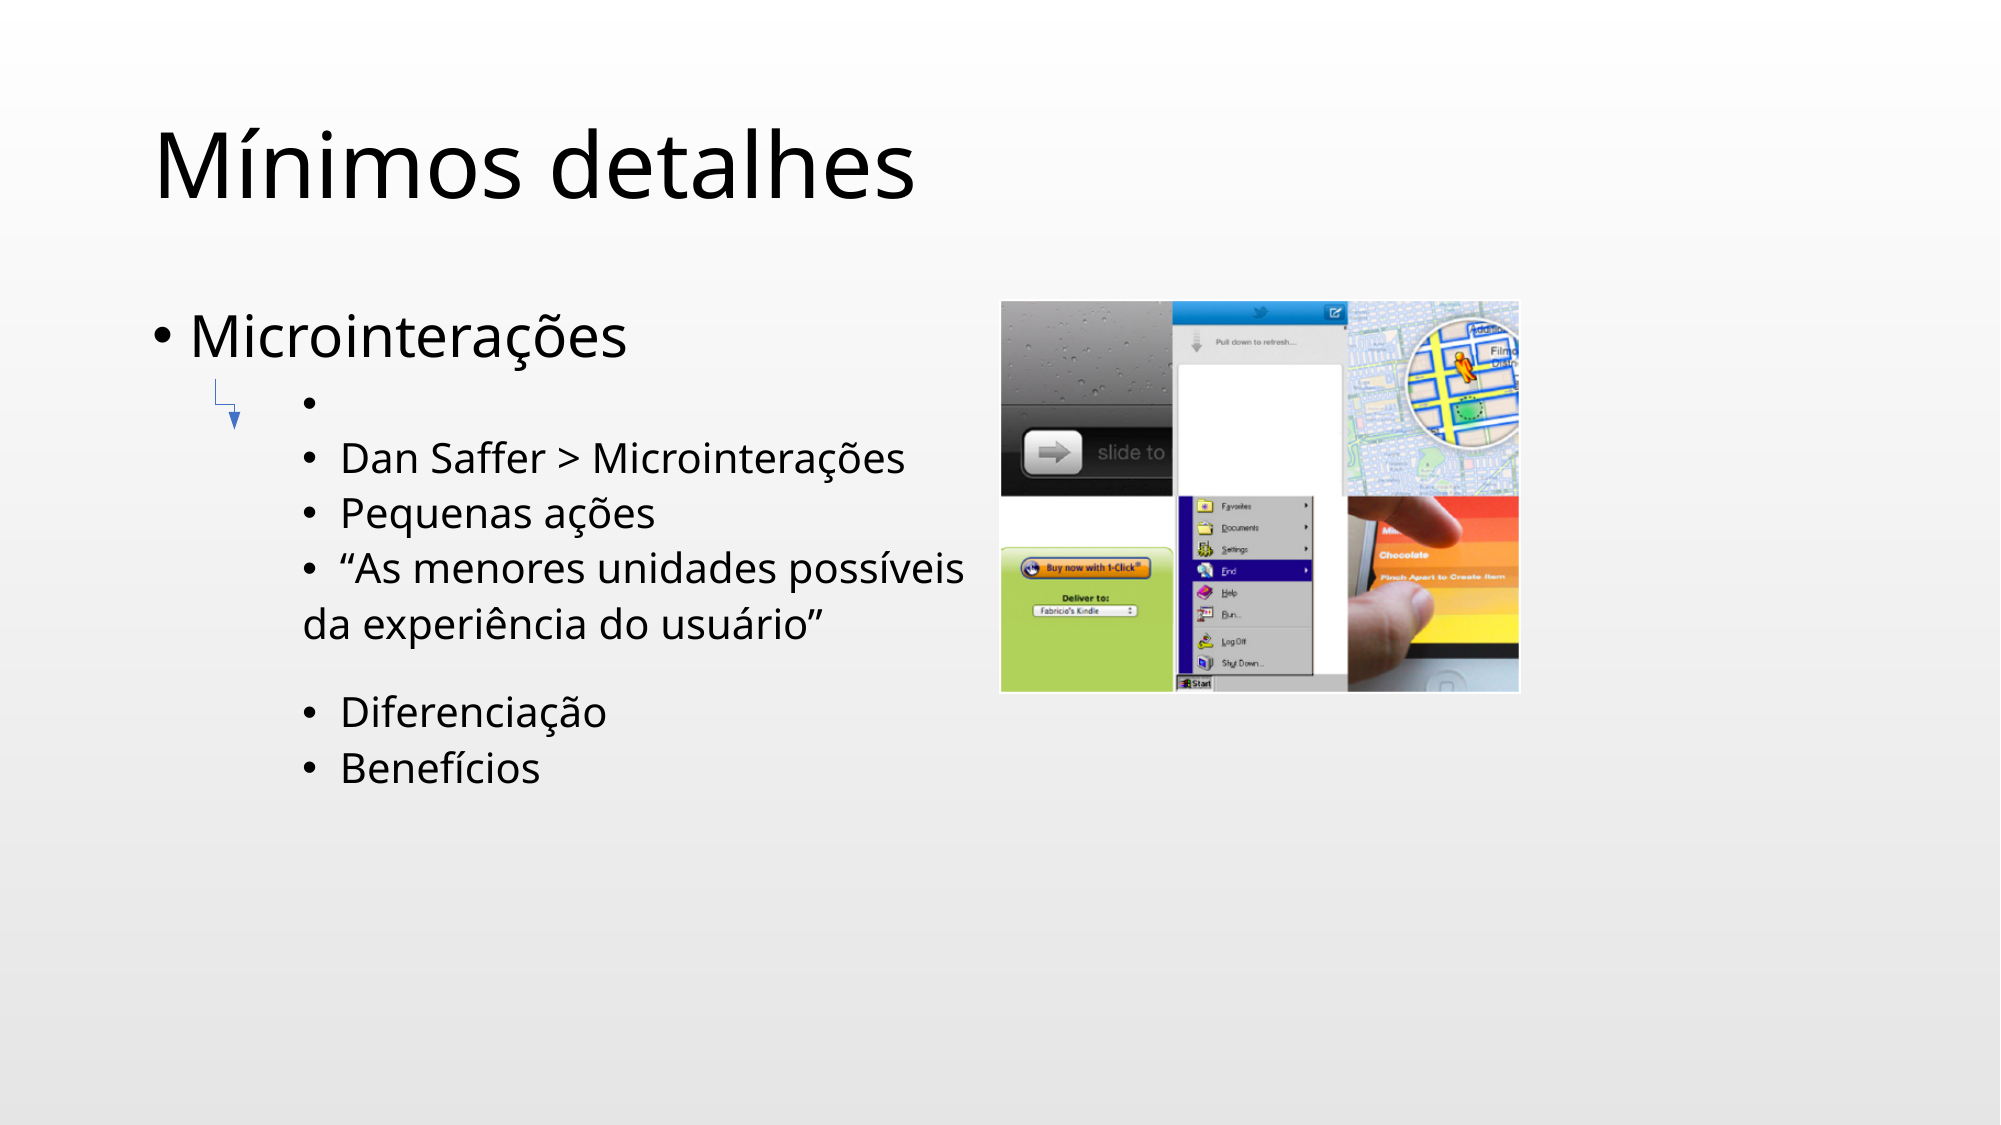

# Mínimos detalhes
Microinterações
Dan Saffer > Microinterações
Pequenas ações
“As menores unidades possíveis
da experiência do usuário”
Diferenciação
Benefícios